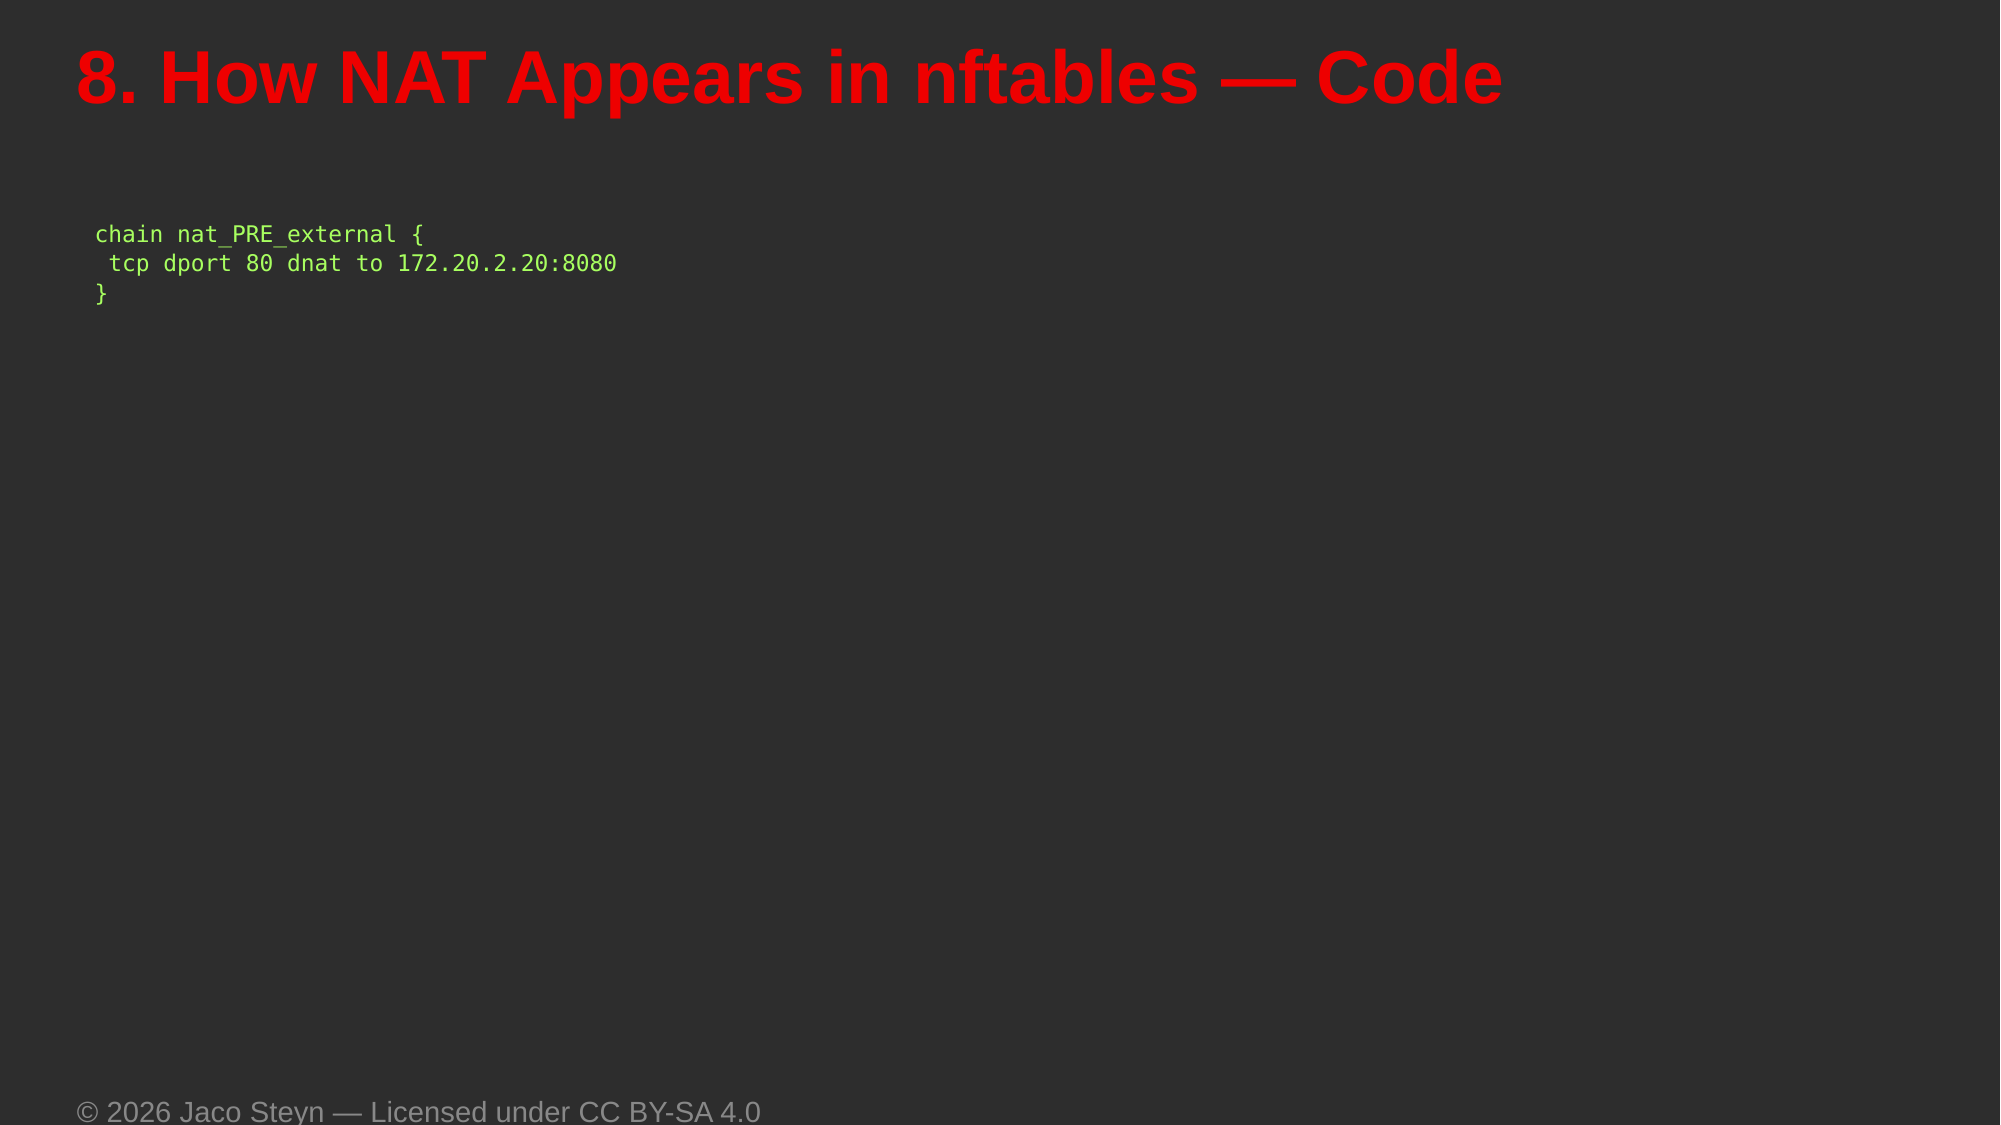

8. How NAT Appears in nftables — Code
chain nat_PRE_external {
 tcp dport 80 dnat to 172.20.2.20:8080
}
© 2026 Jaco Steyn — Licensed under CC BY-SA 4.0